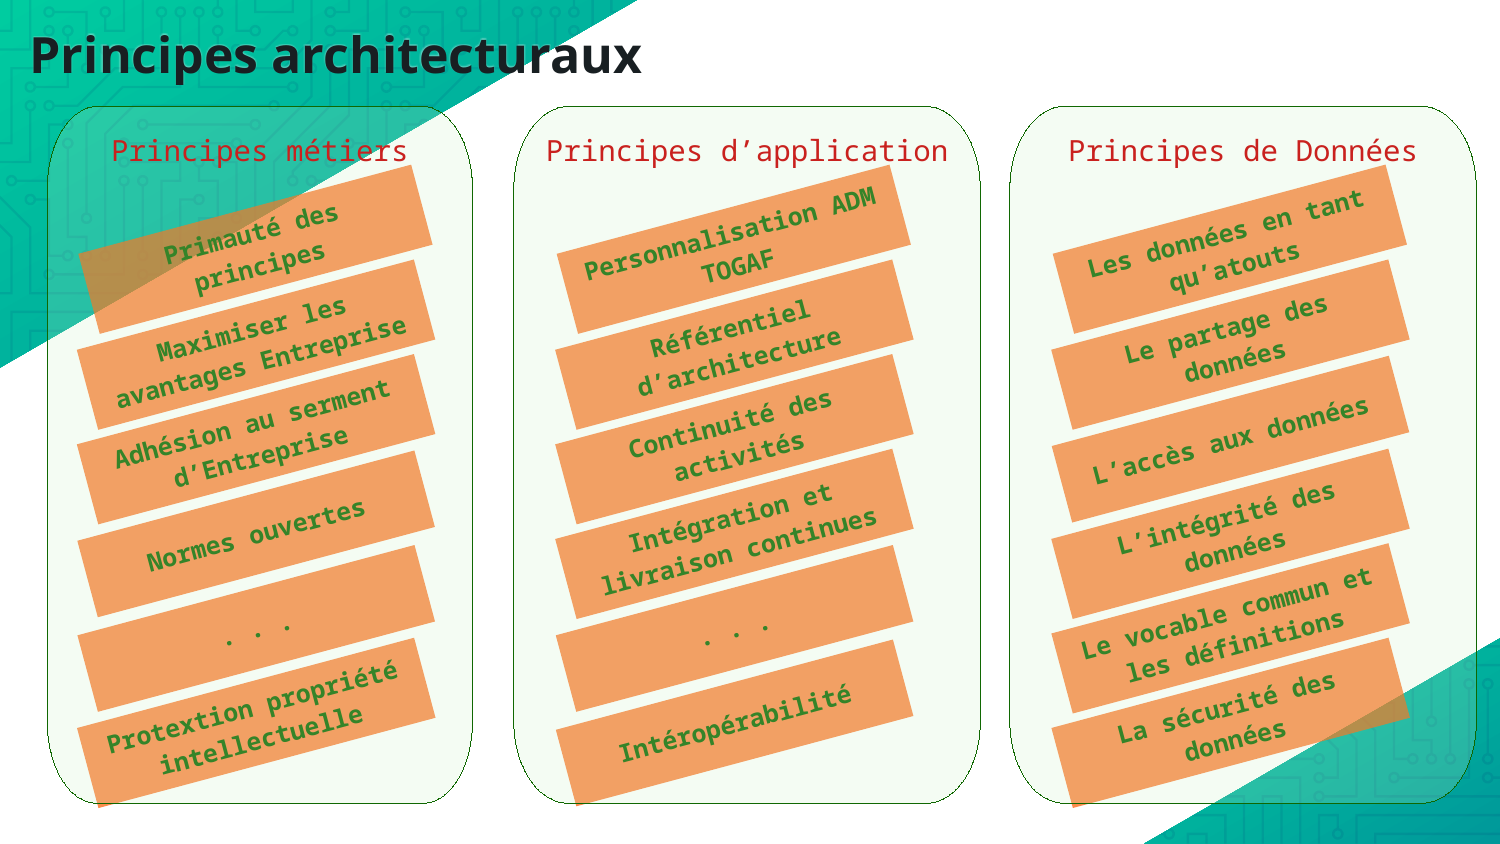

# Principes architecturaux
Principes de Données
Les données en tant qu’atouts
Le partage des données
L’accès aux données
L’intégrité des données
Le vocable commun et les définitions
La sécurité des données
Principes métiers
Primauté des principes
Maximiser les avantages Entreprise
Adhésion au serment d’Entreprise
Normes ouvertes
. . .
Protextion propriété intellectuelle
Personnalisation ADM TOGAF
Référentiel d’architecture
Continuité des activités
Intégration et livraison continues
. . .
Intéropérabilité
Principes d’application